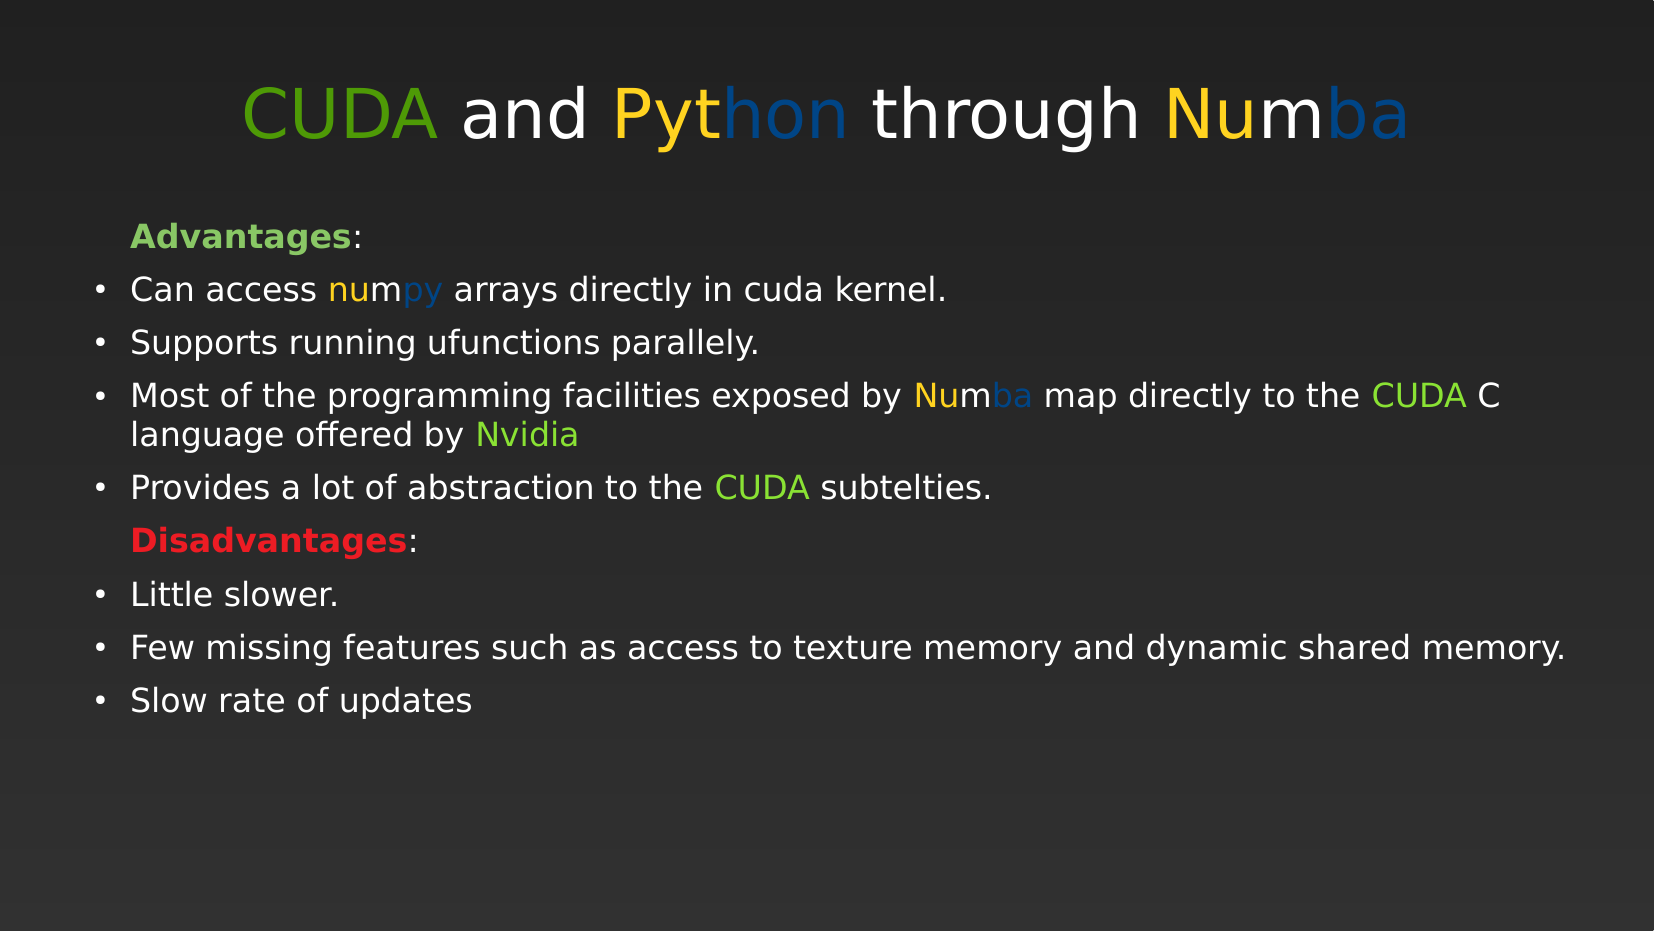

# CUDA and Python through Numba
Advantages:
Can access numpy arrays directly in cuda kernel.
Supports running ufunctions parallely.
Most of the programming facilities exposed by Numba map directly to the CUDA C language offered by Nvidia
Provides a lot of abstraction to the CUDA subtelties.
Disadvantages:
Little slower.
Few missing features such as access to texture memory and dynamic shared memory.
Slow rate of updates